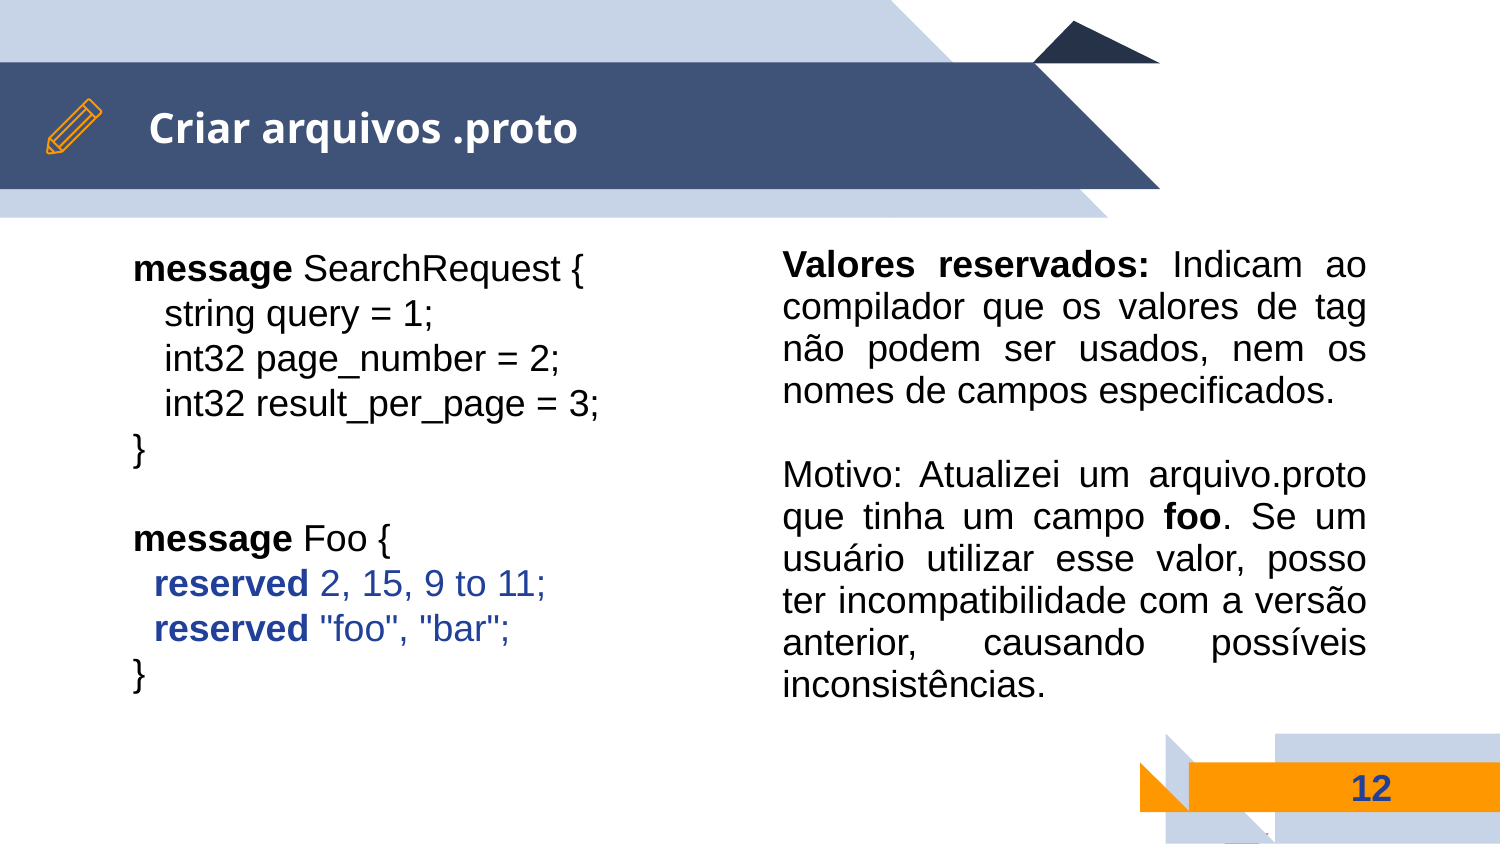

Criar arquivos .proto
message SearchRequest {
 string query = 1;
 int32 page_number = 2;
 int32 result_per_page = 3;
}
message Foo {
 reserved 2, 15, 9 to 11;
 reserved "foo", "bar";
}
Valores reservados: Indicam ao compilador que os valores de tag não podem ser usados, nem os nomes de campos especificados.
Motivo: Atualizei um arquivo.proto que tinha um campo foo. Se um usuário utilizar esse valor, posso ter incompatibilidade com a versão anterior, causando possíveis inconsistências.
12